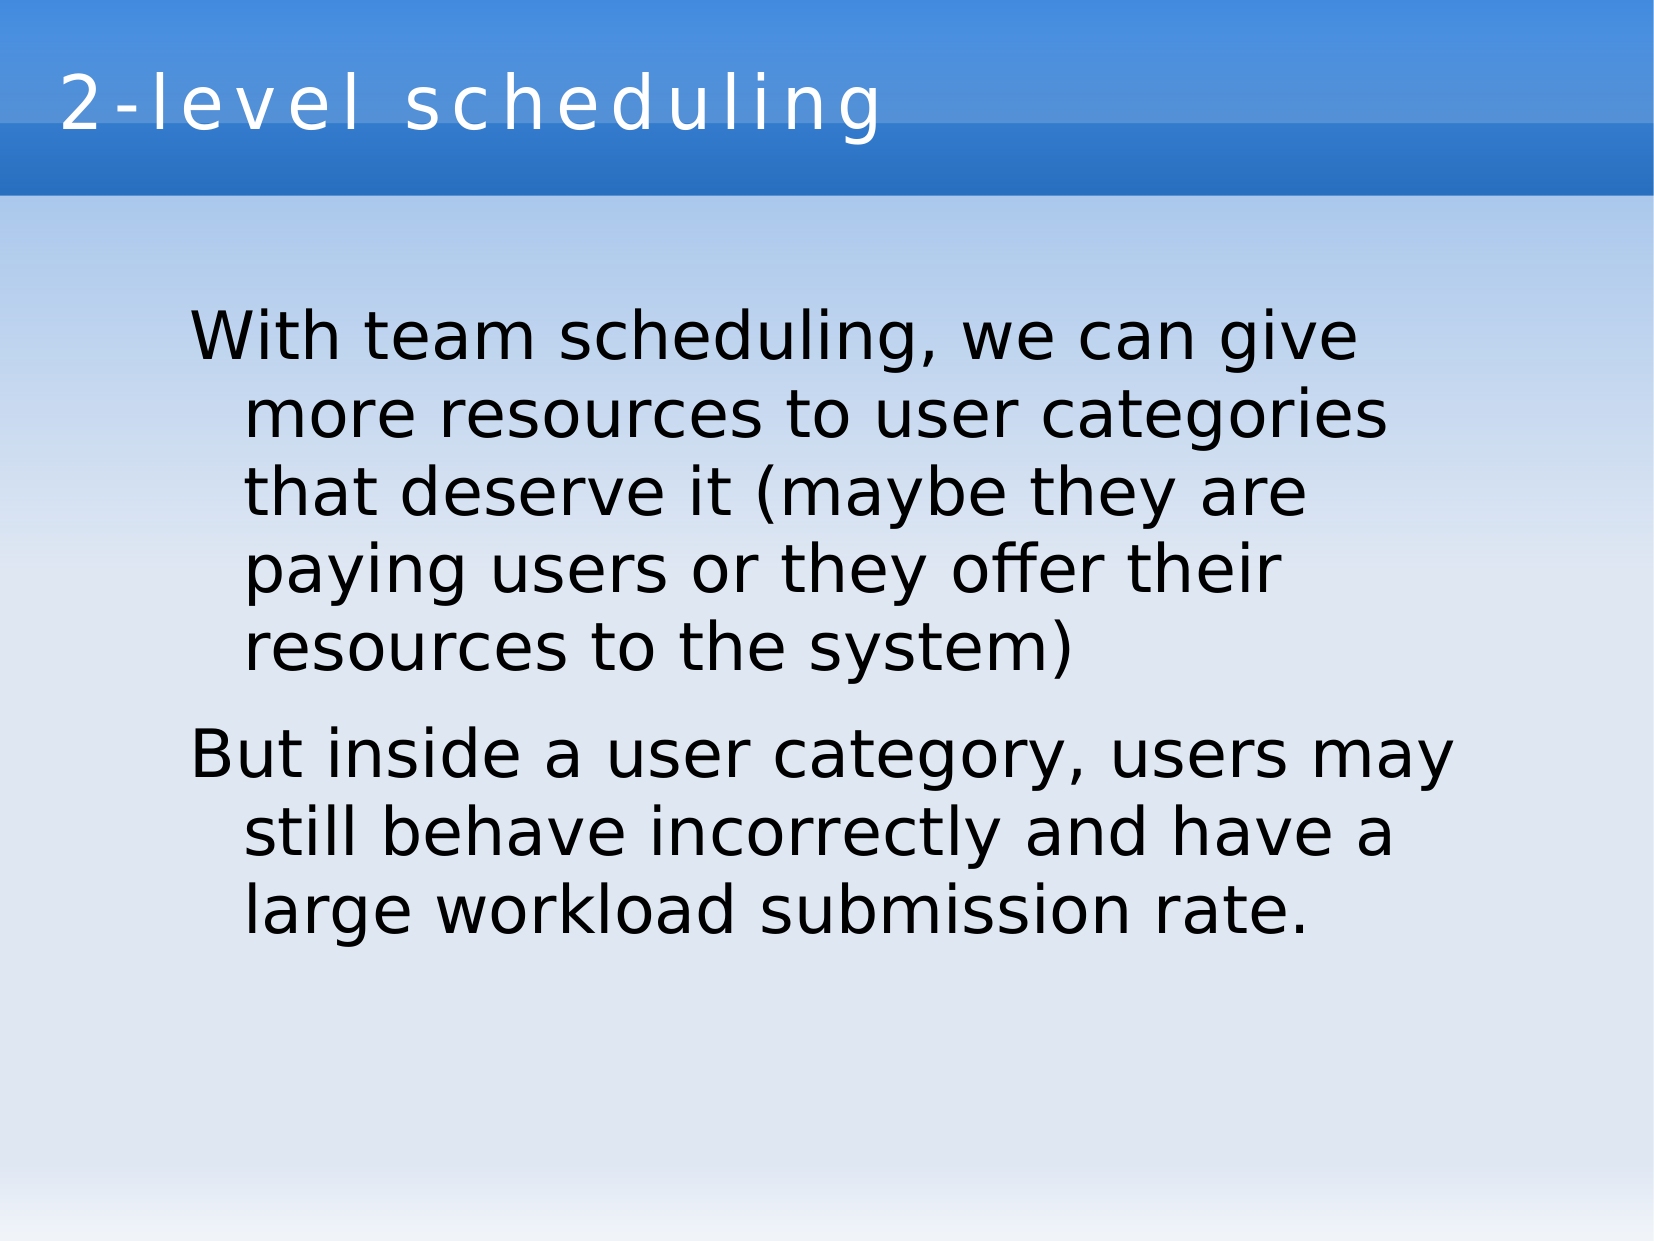

# 2-level scheduling
With team scheduling, we can give more resources to user categories that deserve it (maybe they are paying users or they offer their resources to the system)
But inside a user category, users may still behave incorrectly and have a large workload submission rate.